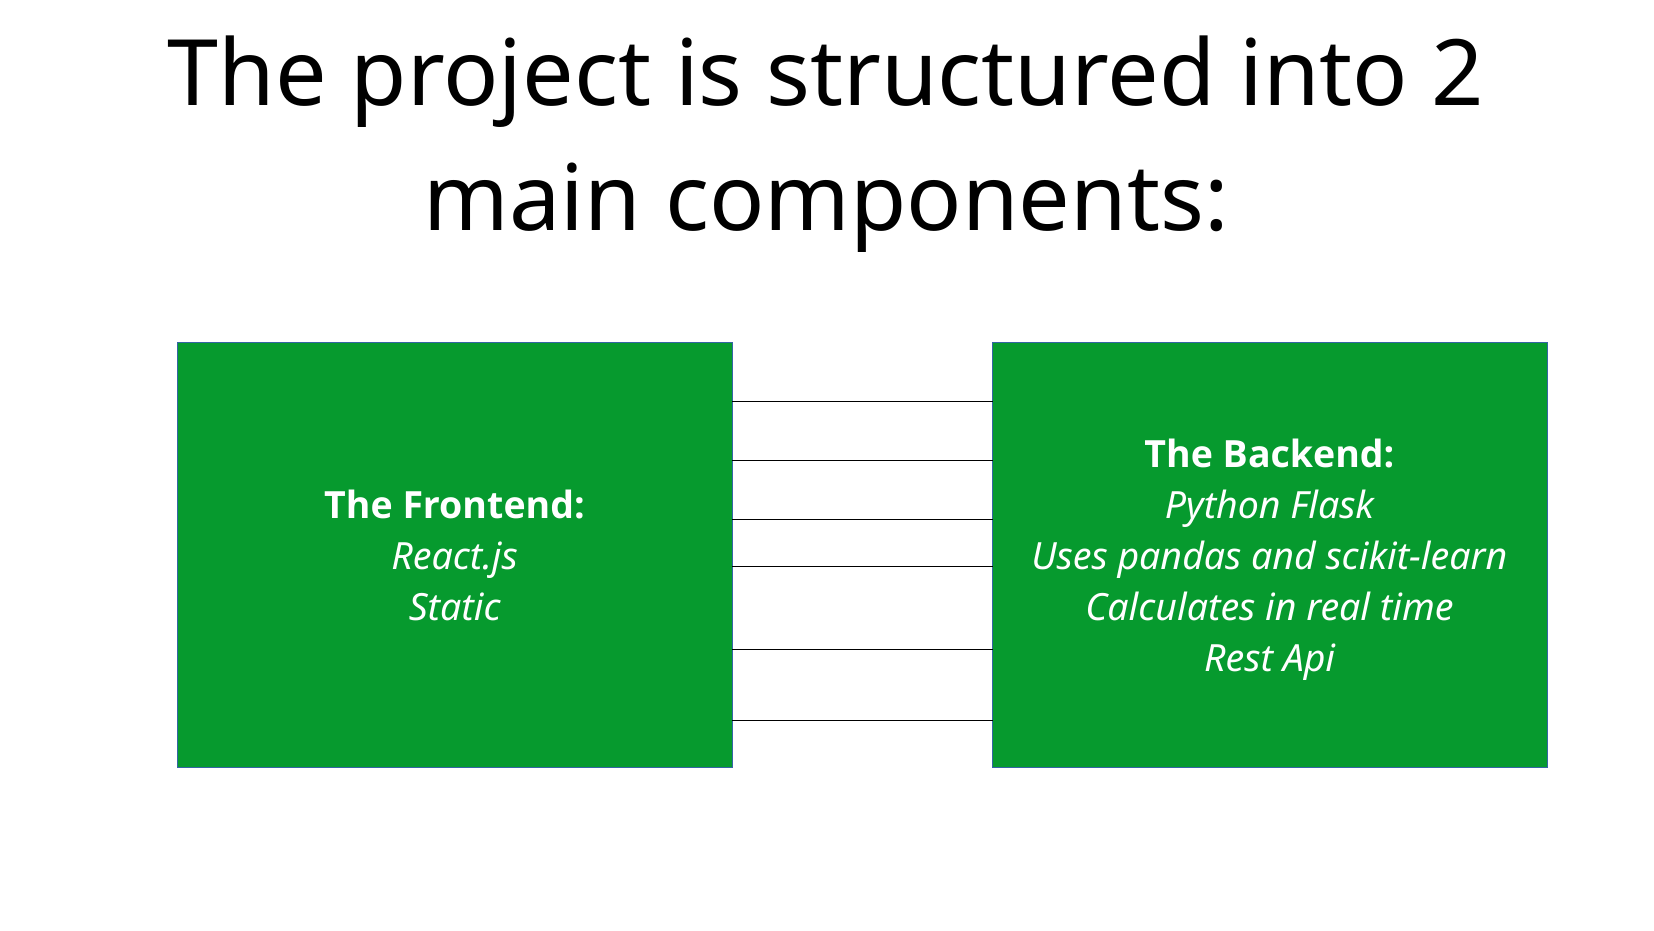

# The project is structured into 2 main components:
The Frontend:
React.js
Static
The Backend:
Python Flask
Uses pandas and scikit-learn
Calculates in real time
Rest Api